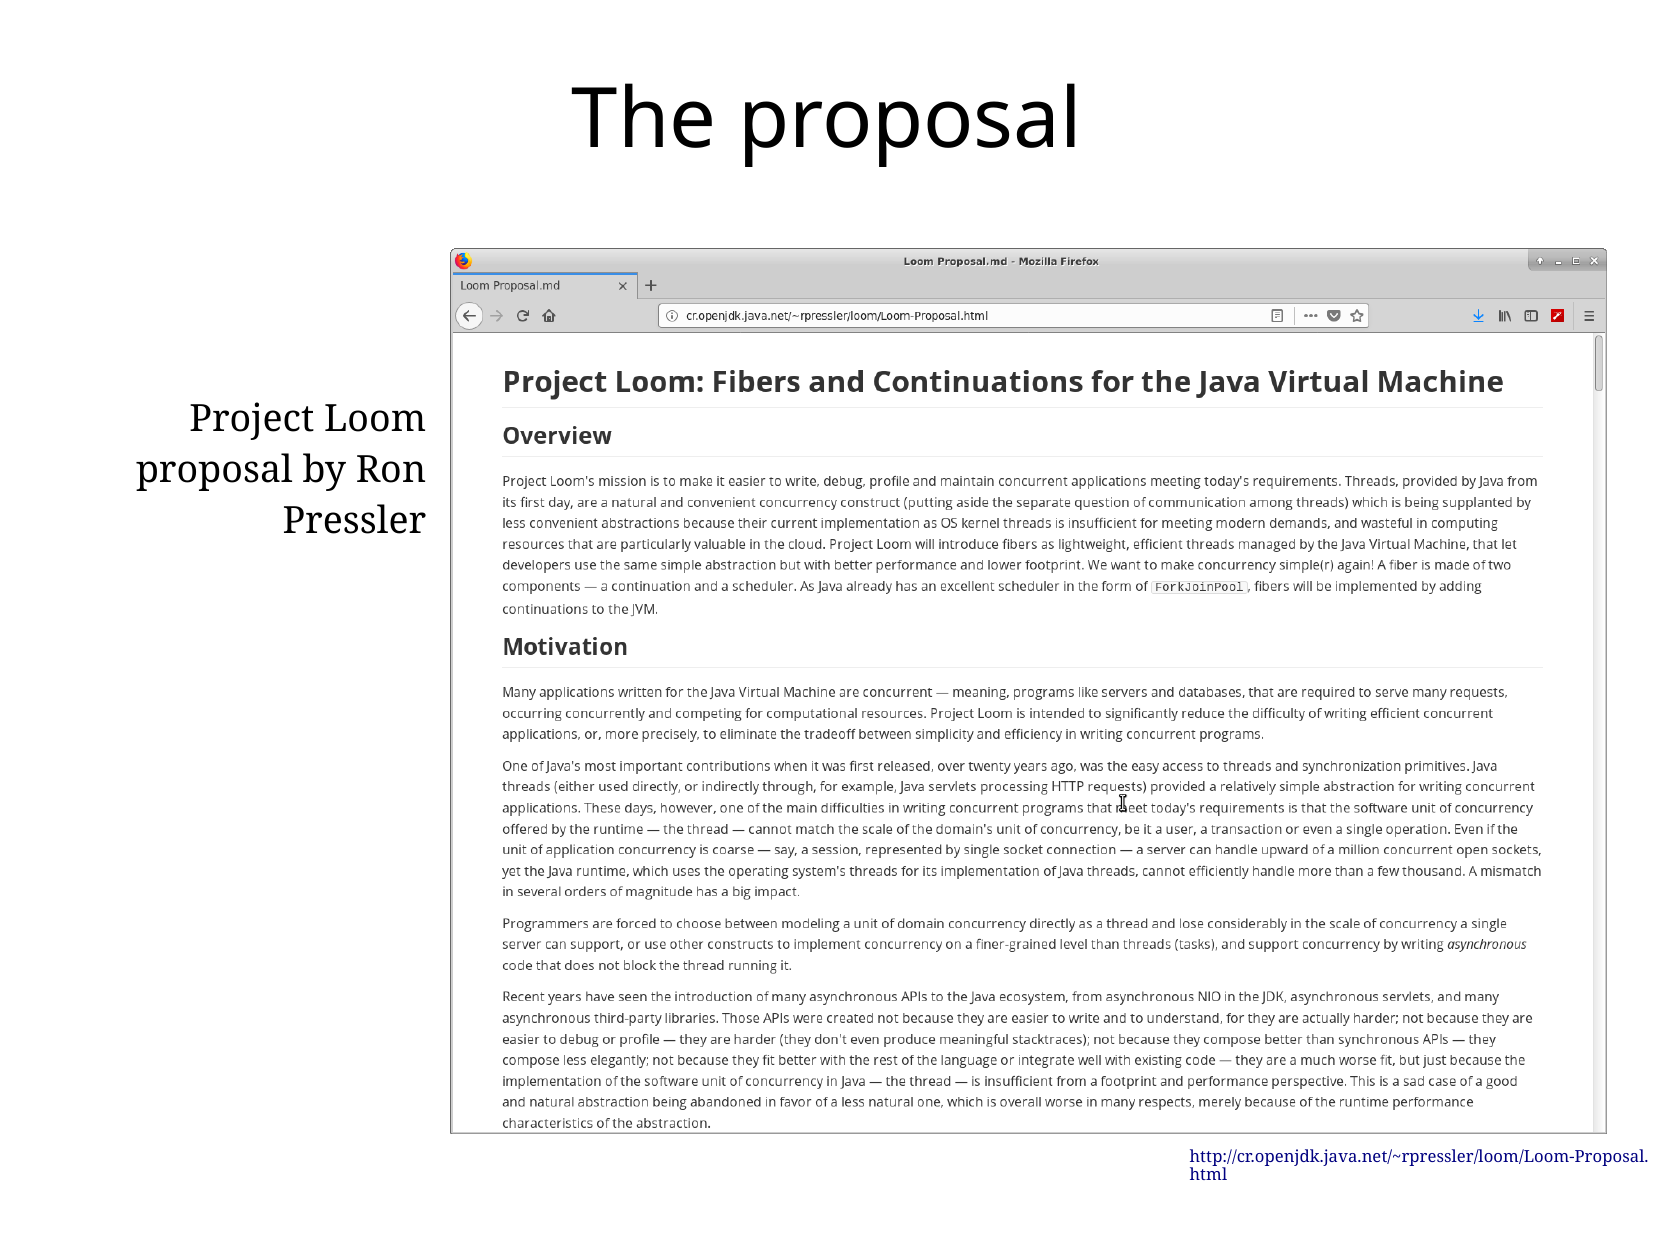

# The proposal
Project Loom proposal by Ron Pressler
http://cr.openjdk.java.net/~rpressler/loom/Loom-Proposal.html